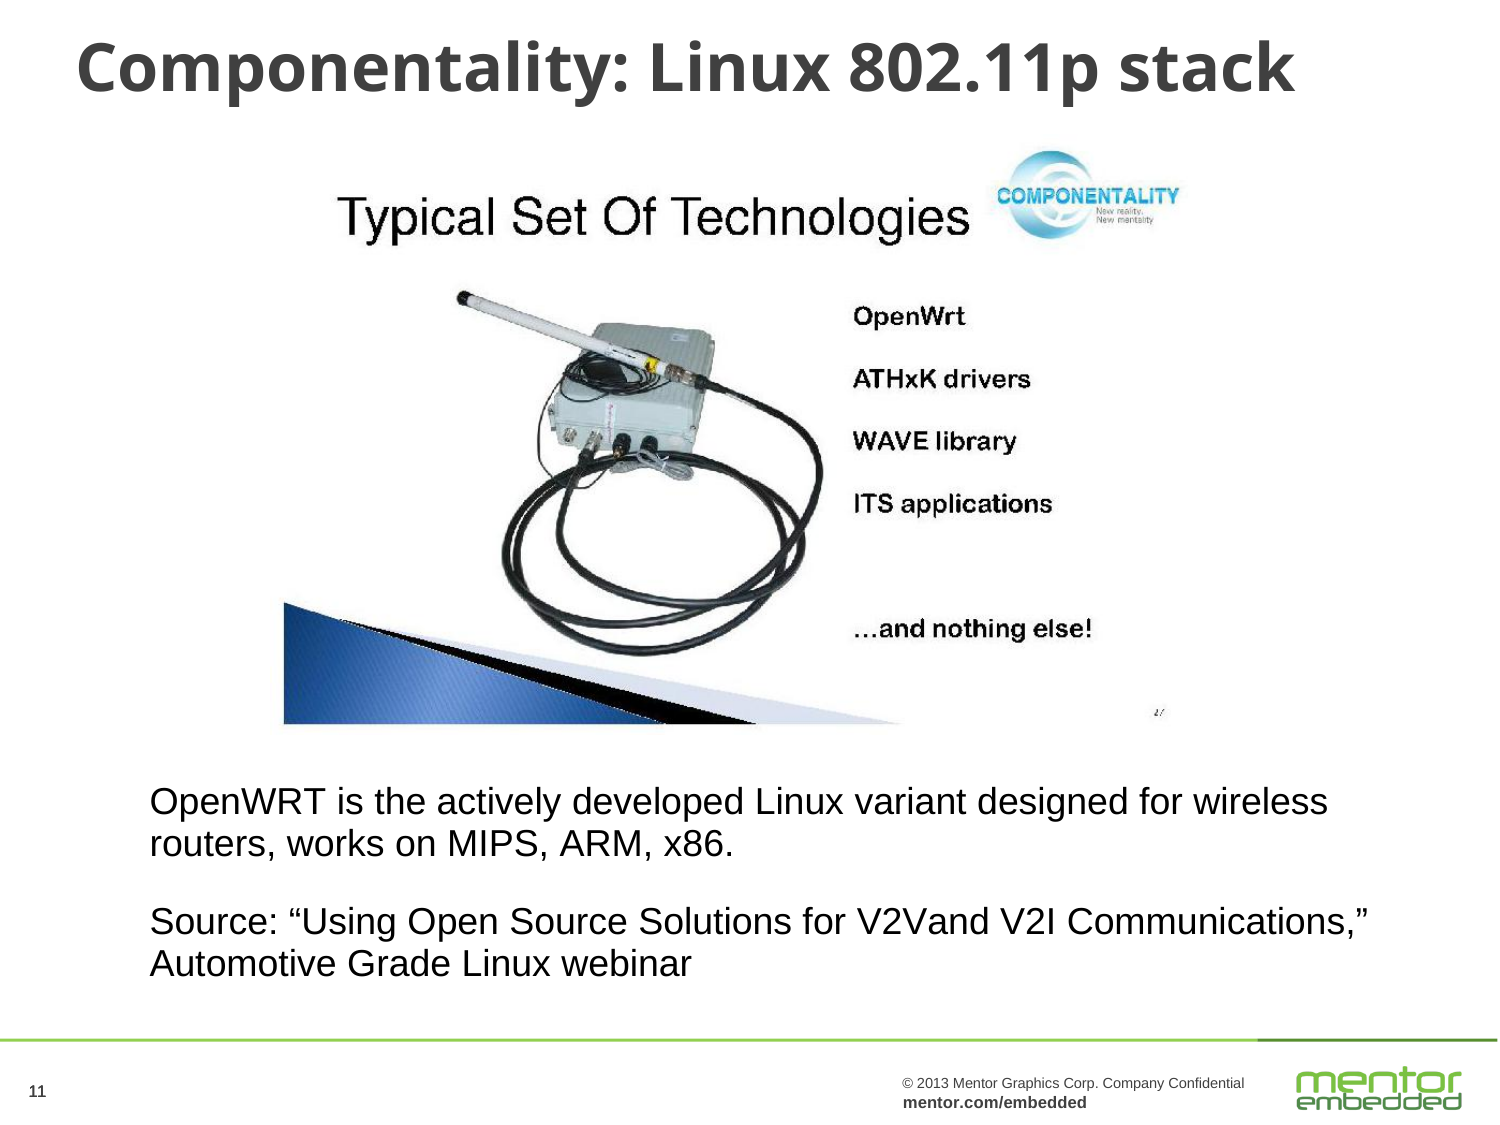

# Componentality: Linux 802.11p stack
OpenWRT is the actively developed Linux variant designed for wireless routers, works on MIPS, ARM, x86.
Source: “Using Open Source Solutions for V2Vand V2I Communications,”
Automotive Grade Linux webinar